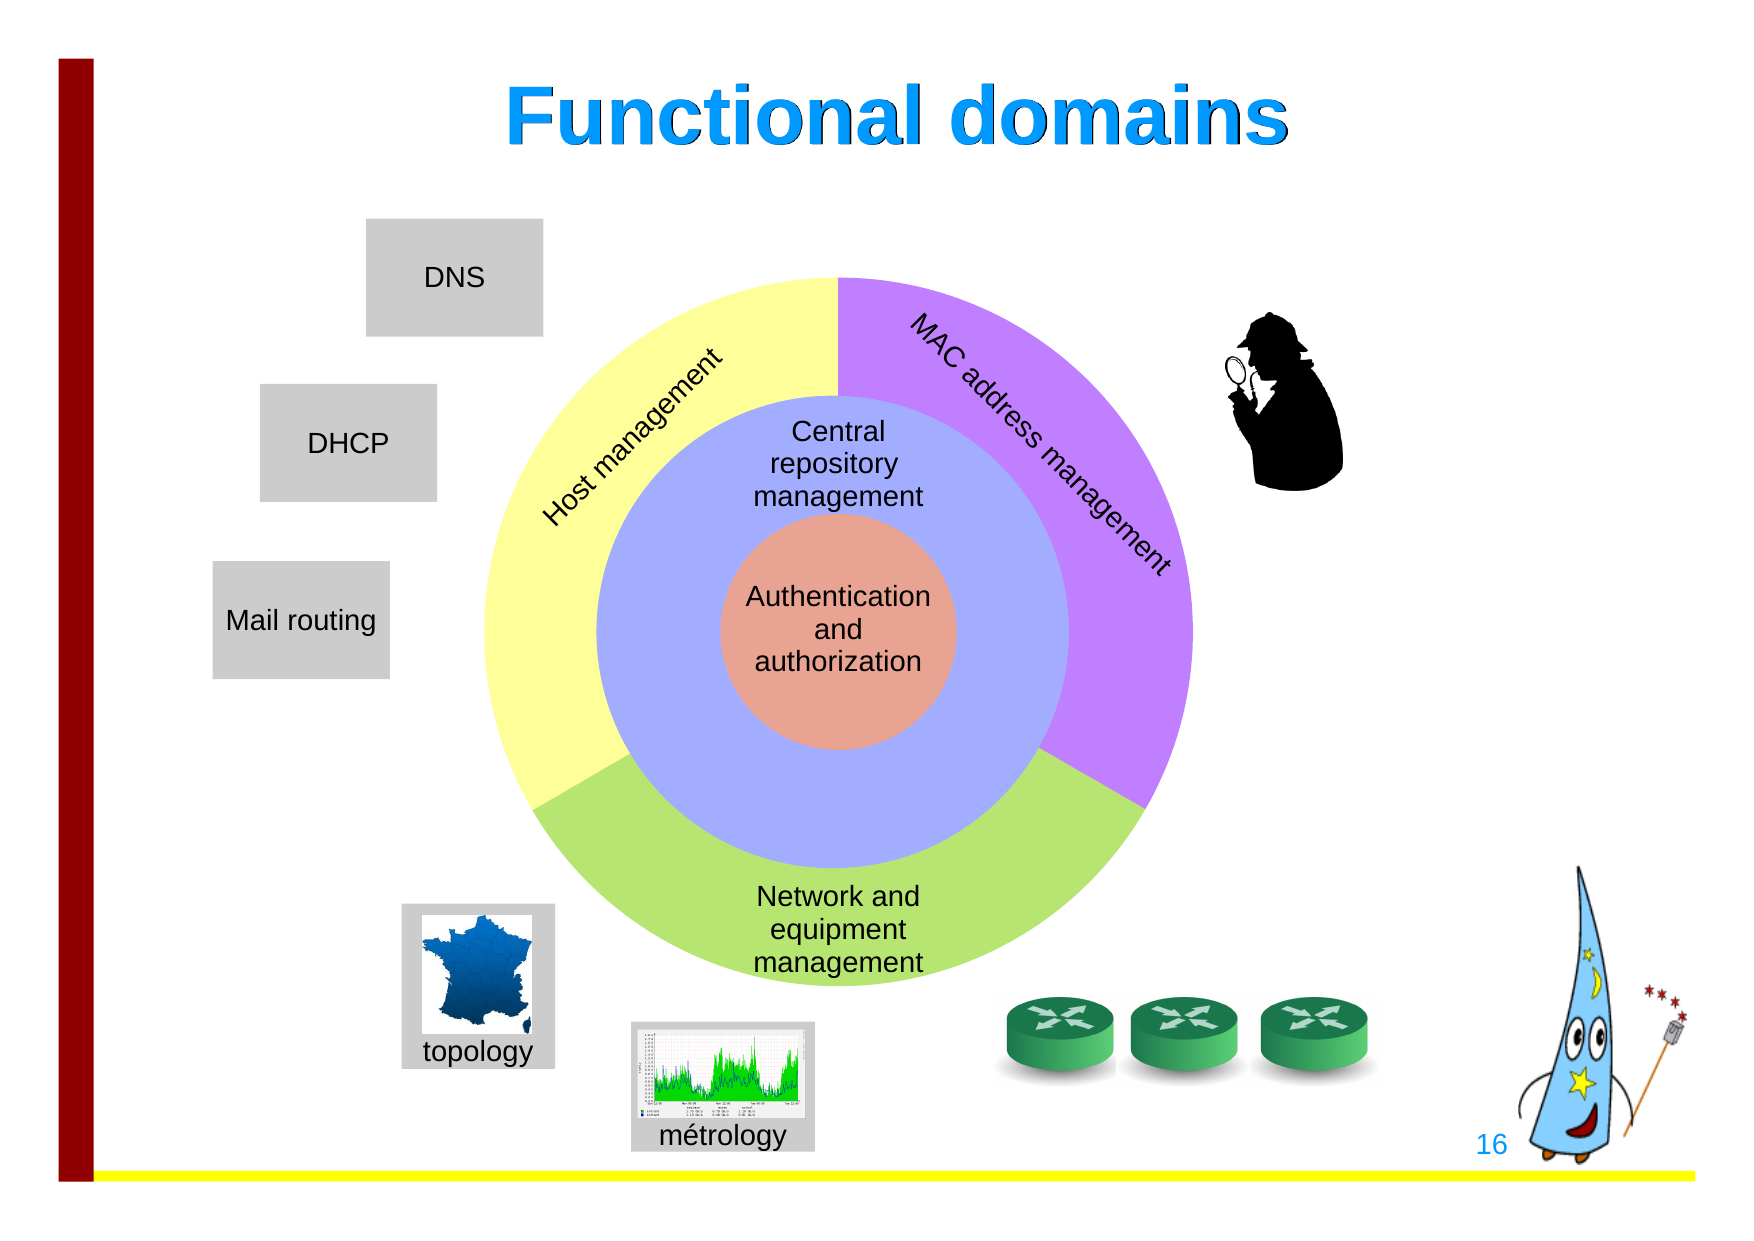

# Functional domains
DNS
DHCP
Central
repository
management
Host management
MAC address management
Mail routing
Authentication
and
authorization
Network and equipment management
topology
métrology
16